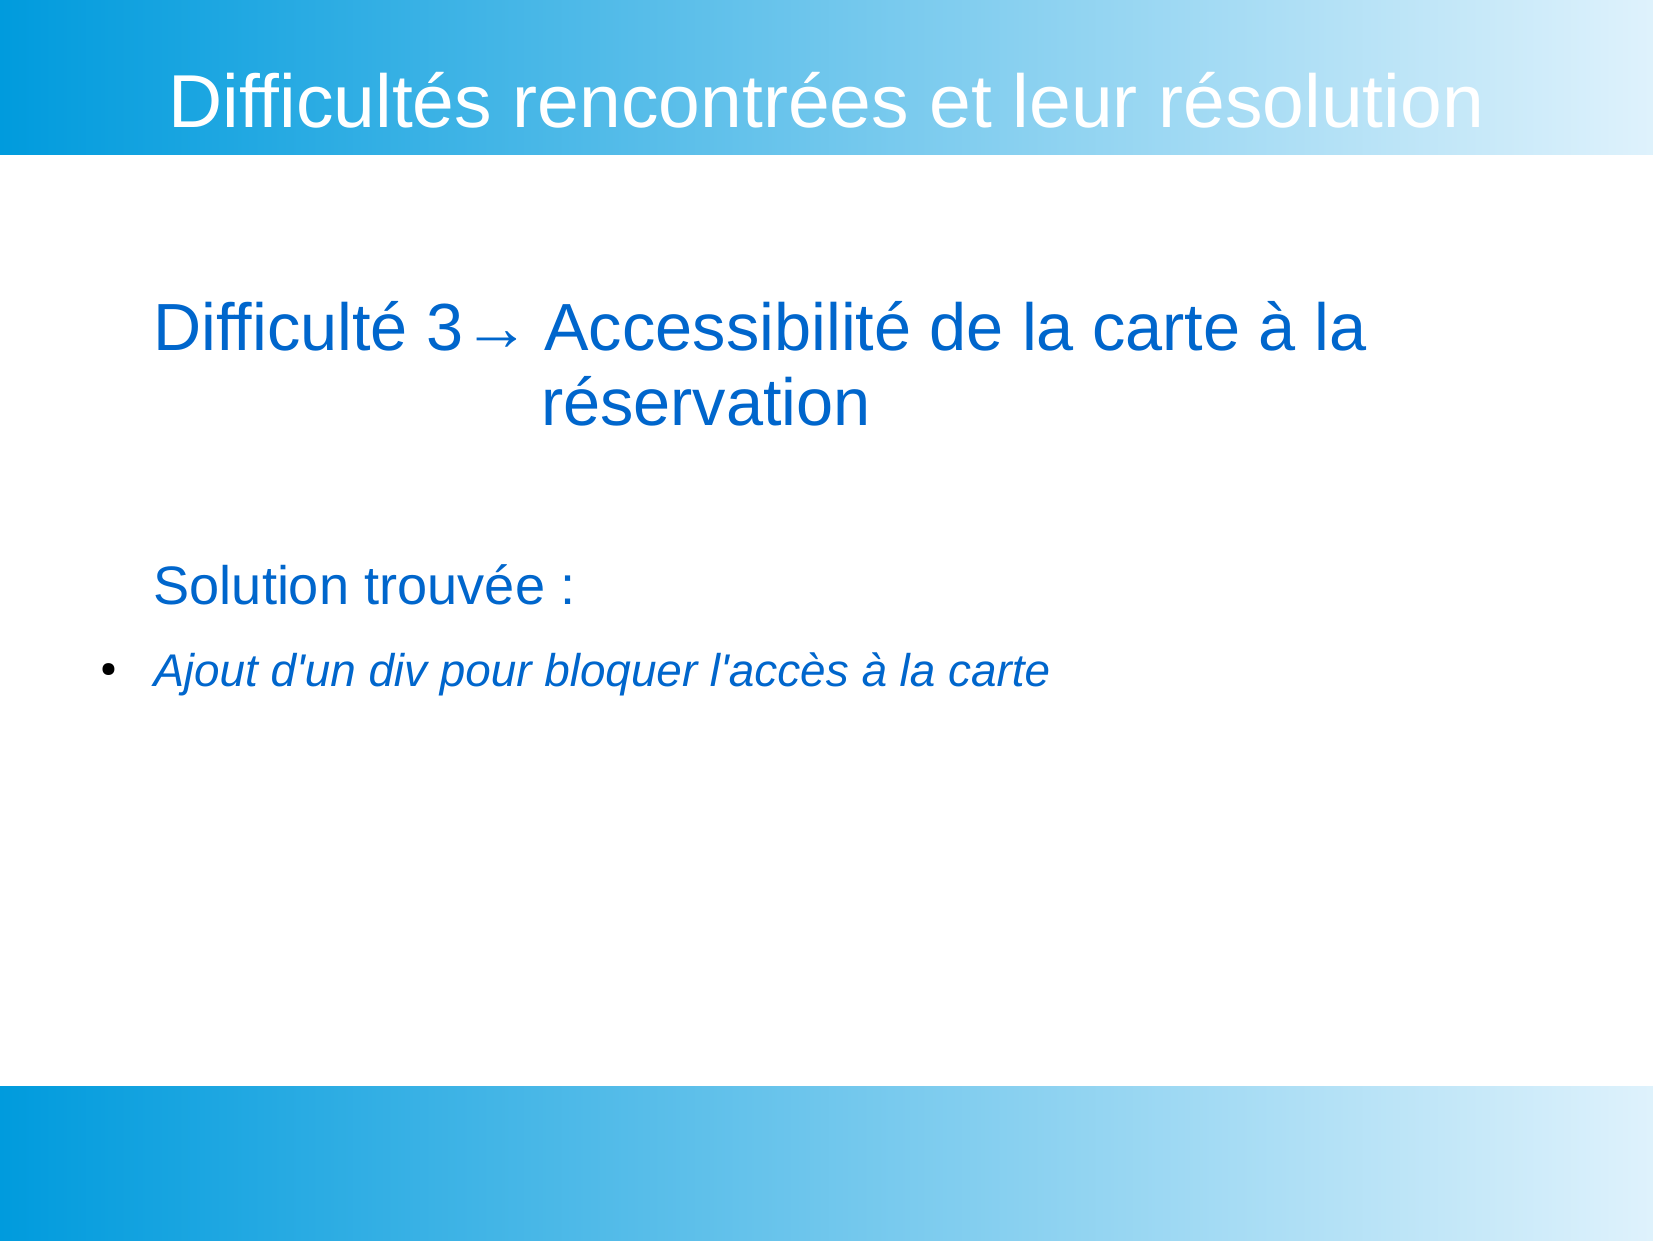

# Difficultés rencontrées et leur résolution
Difficulté 3→ Accessibilité de la carte à la 								 réservation
Solution trouvée :
Ajout d'un div pour bloquer l'accès à la carte